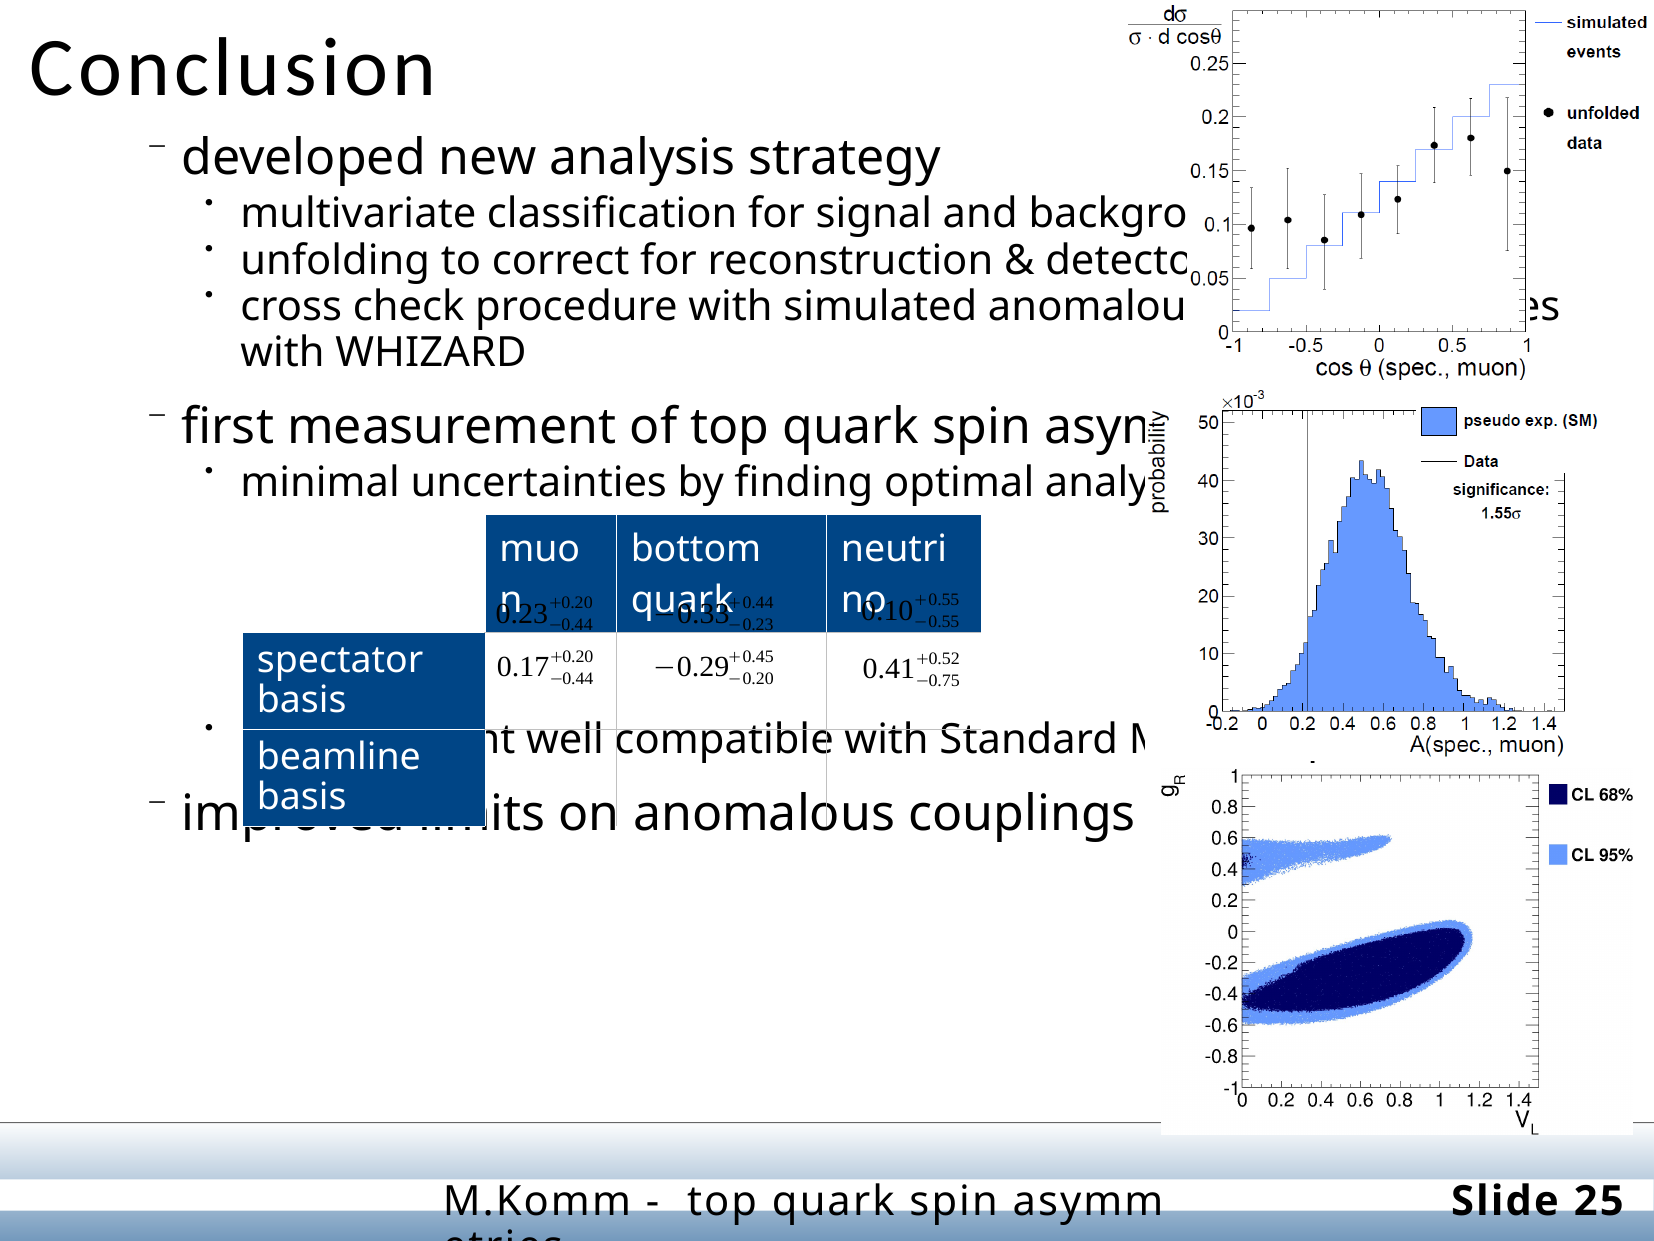

# Conclusion
developed new analysis strategy
multivariate classification for signal and background separation
unfolding to correct for reconstruction & detector effects
cross check procedure with simulated anomalous coupling samples
with WHIZARD
first measurement of top quark spin asymmetries
minimal uncertainties by finding optimal analysis parameters
measurement well compatible with Standard Model expectation
improved limits on anomalous couplings
| | muon | bottom quark | neutrino |
| --- | --- | --- | --- |
| spectator basis | | | |
| beamline basis | | | |
M.Komm - top quark spin asymmetries
25